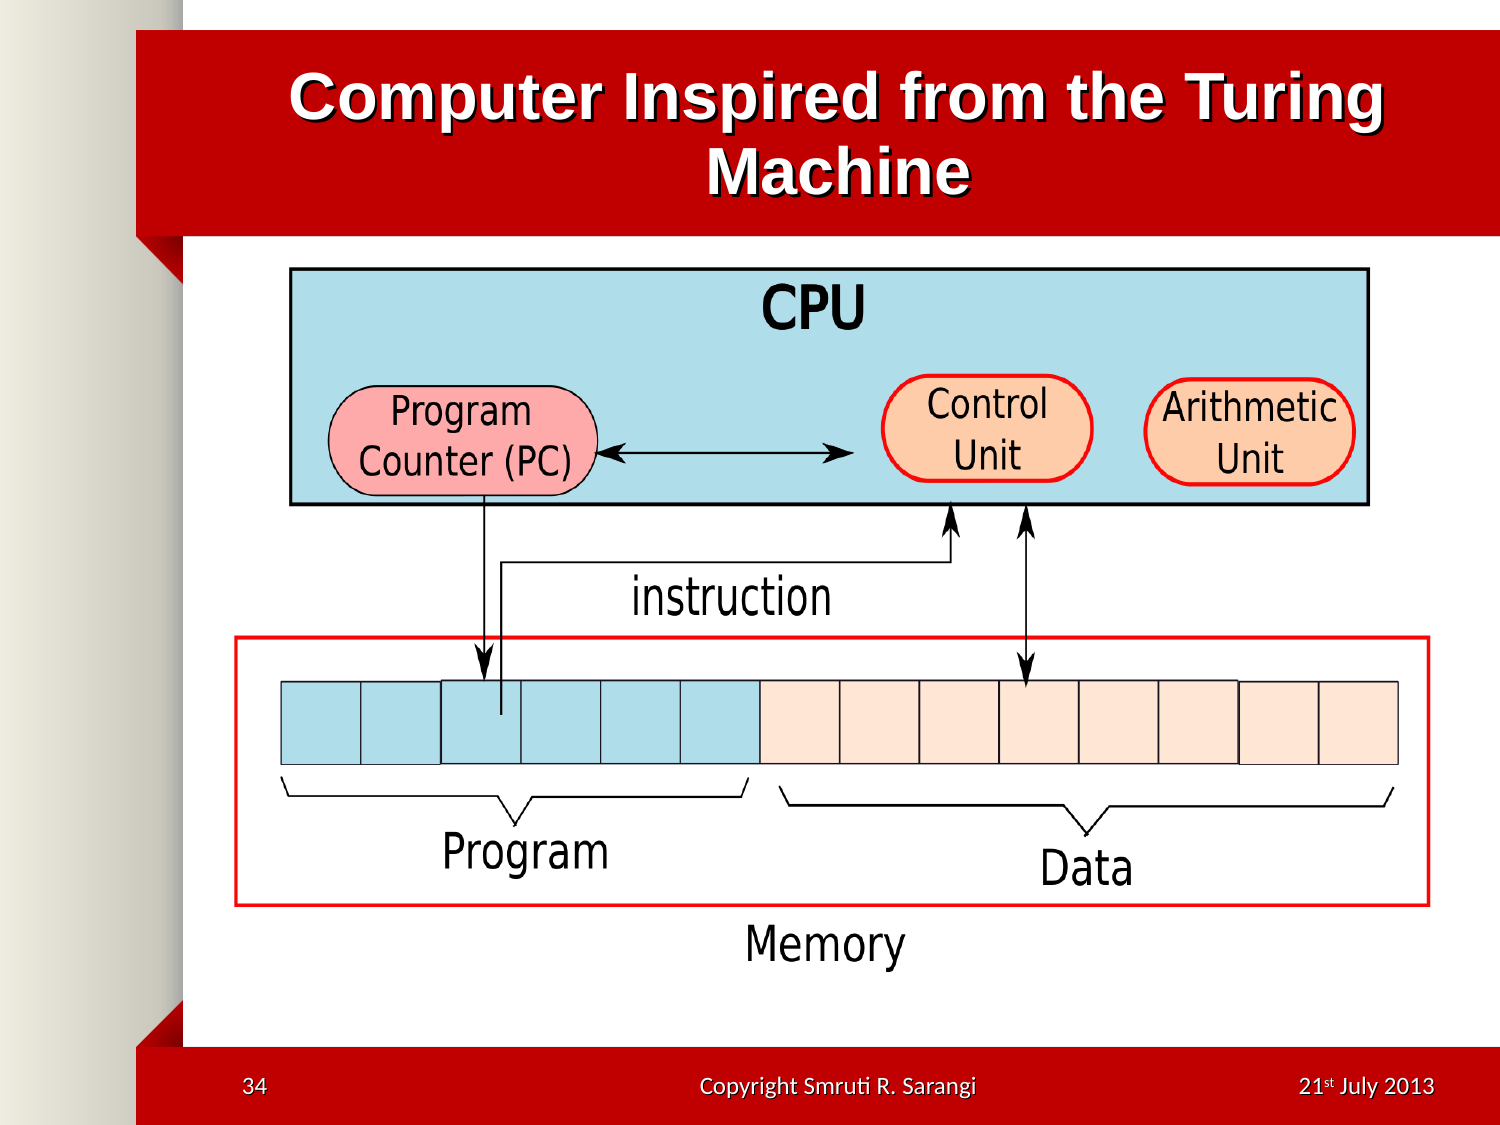

# Computer Inspired from the Turing Machine
34
Your date here